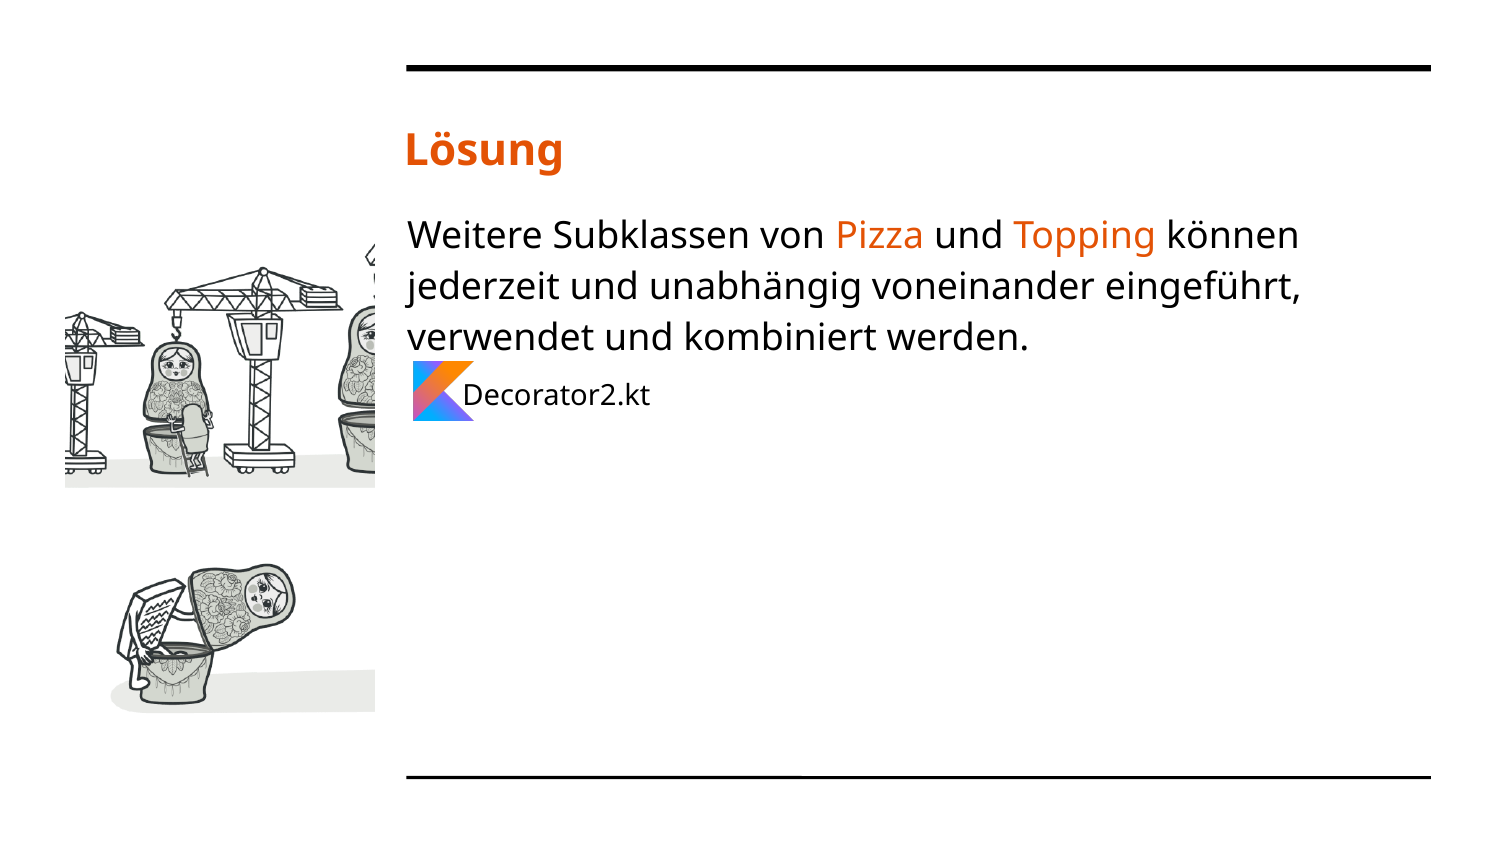

# Lösung
Weitere Subklassen von Pizza und Topping können jederzeit und unabhängig voneinander eingeführt, verwendet und kombiniert werden.
Decorator2.kt